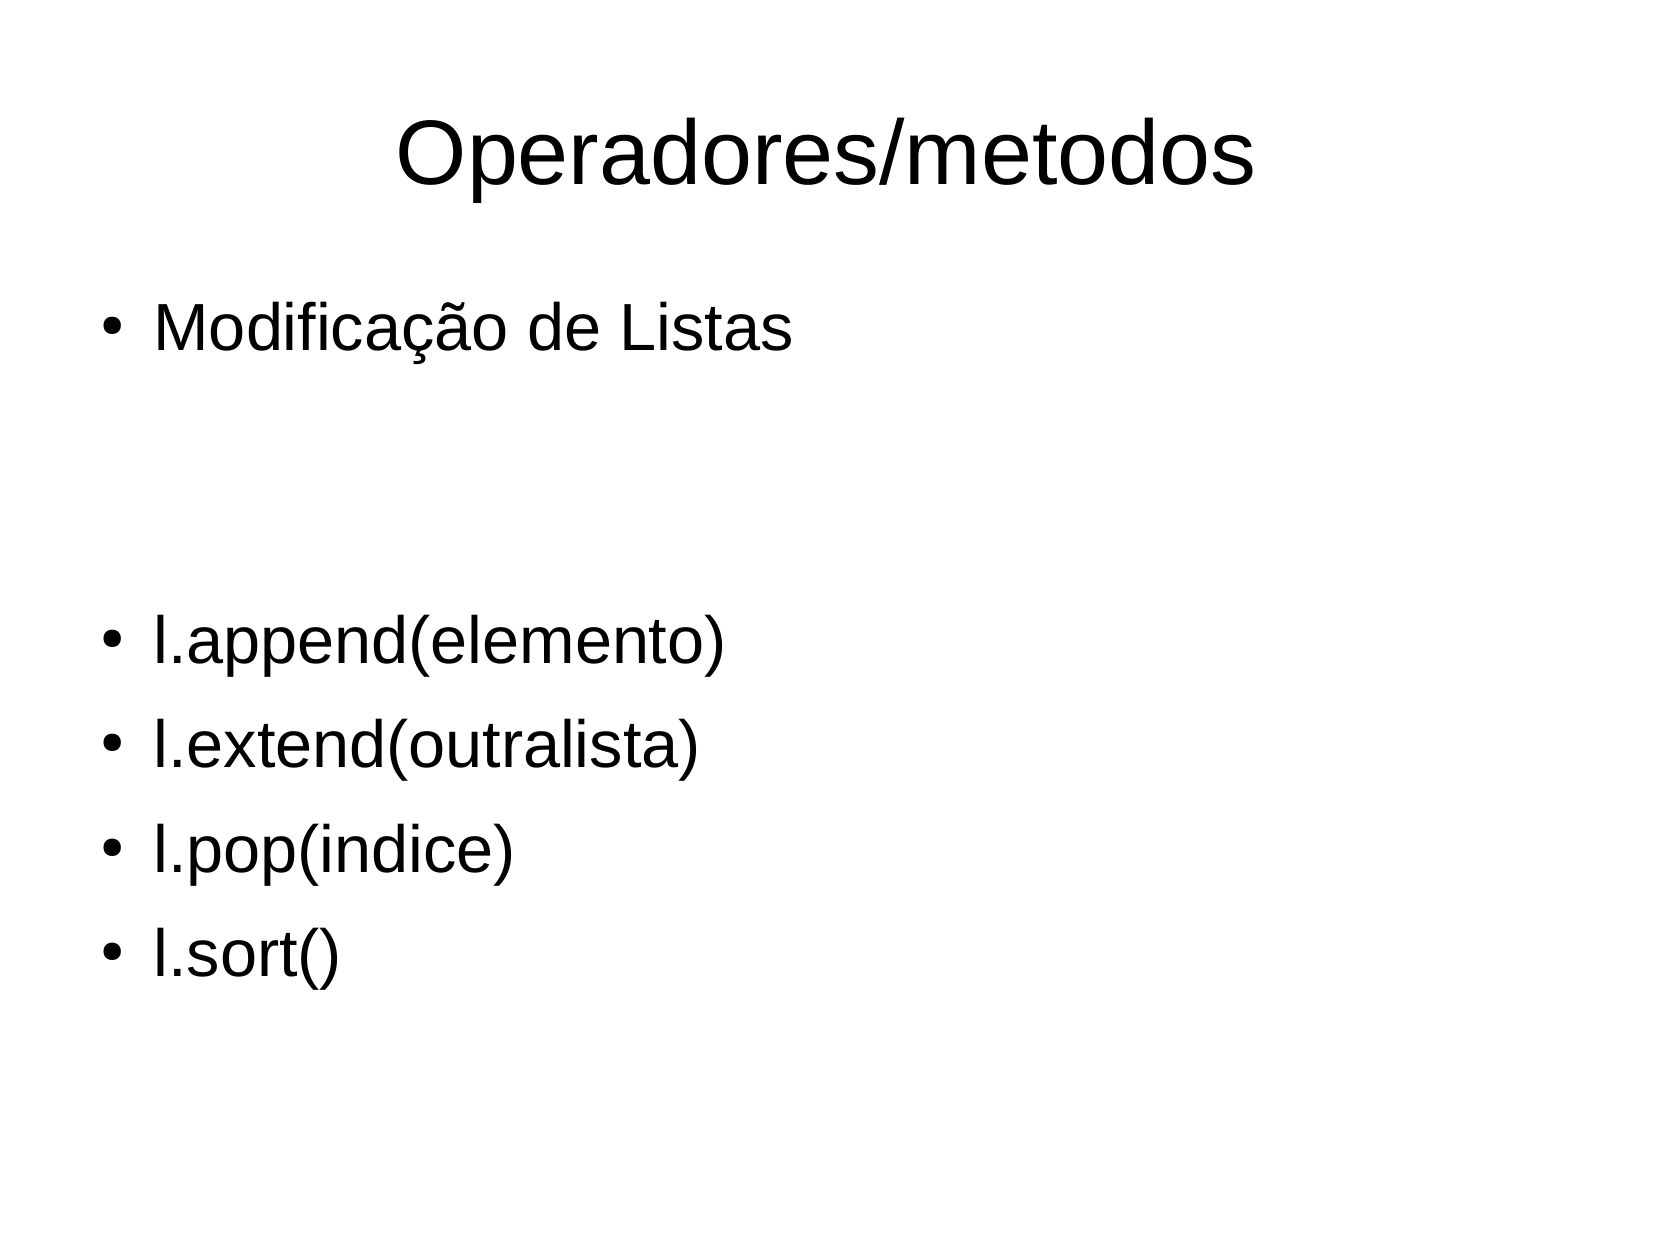

# Operadores/metodos
Modificação de Listas
l.append(elemento)
l.extend(outralista)
l.pop(indice)
l.sort()